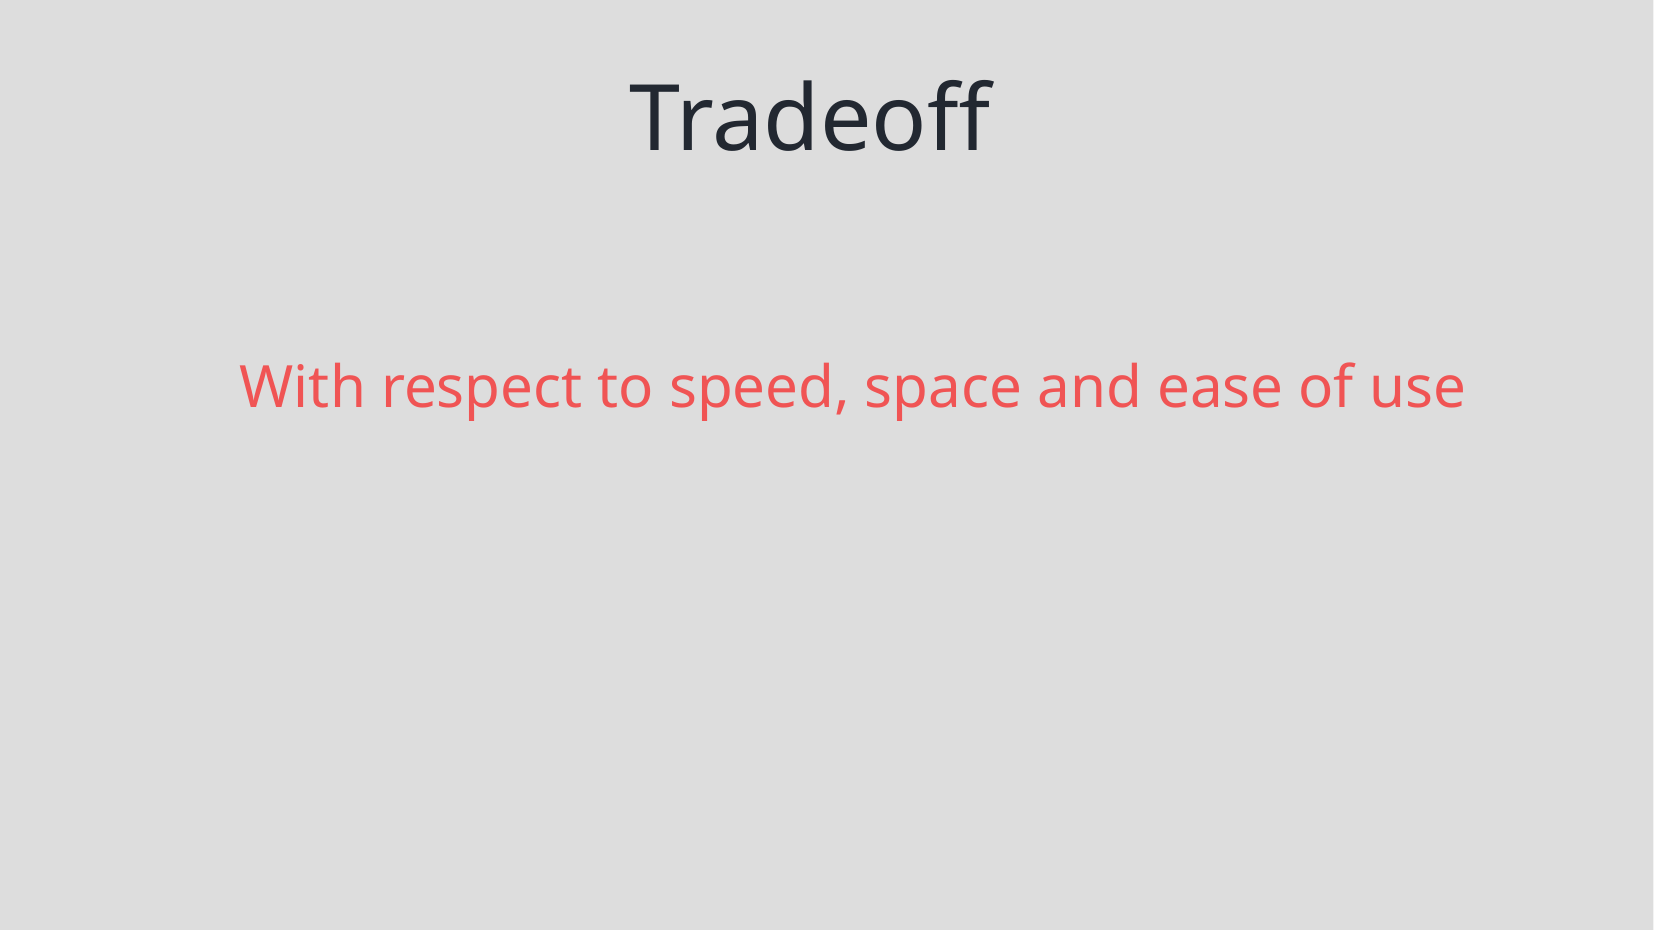

# Tradeoff
With respect to speed, space and ease of use